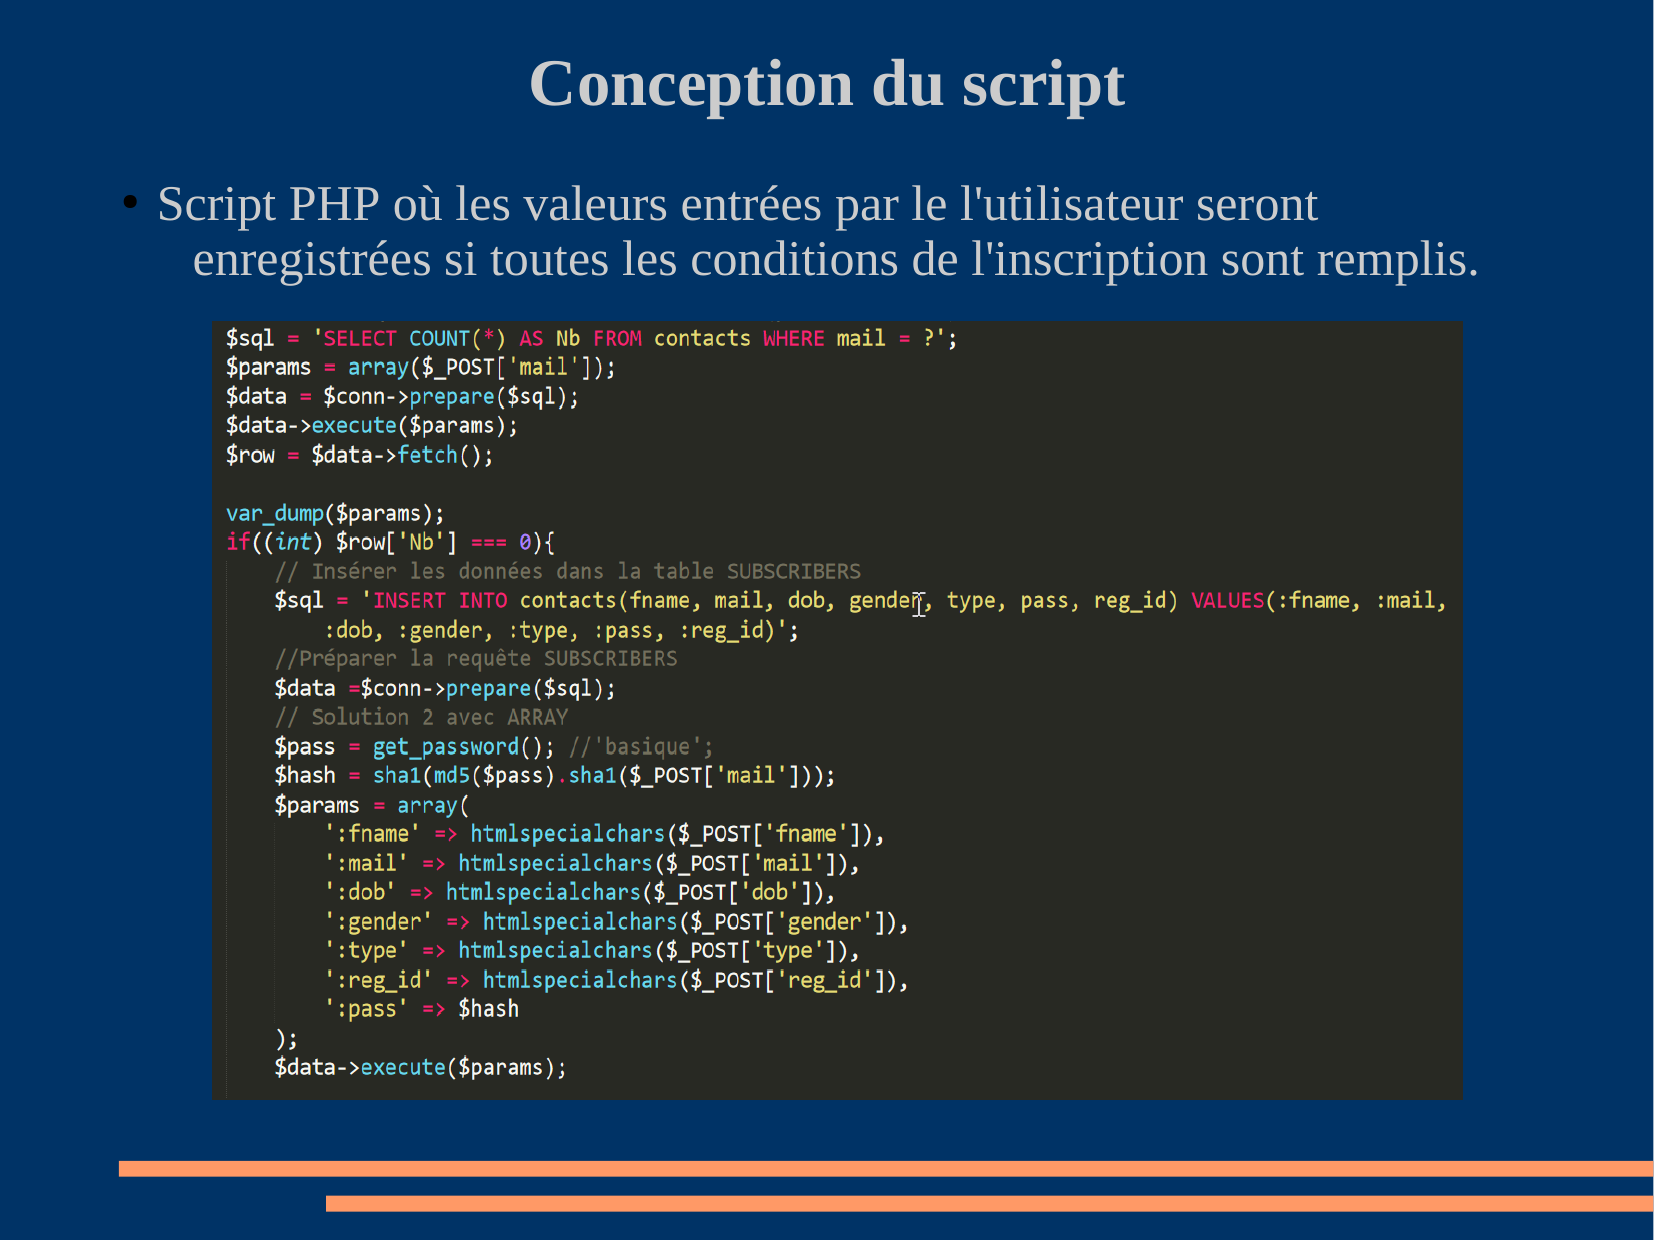

# Conception du script
Script PHP où les valeurs entrées par le l'utilisateur seront enregistrées si toutes les conditions de l'inscription sont remplis.